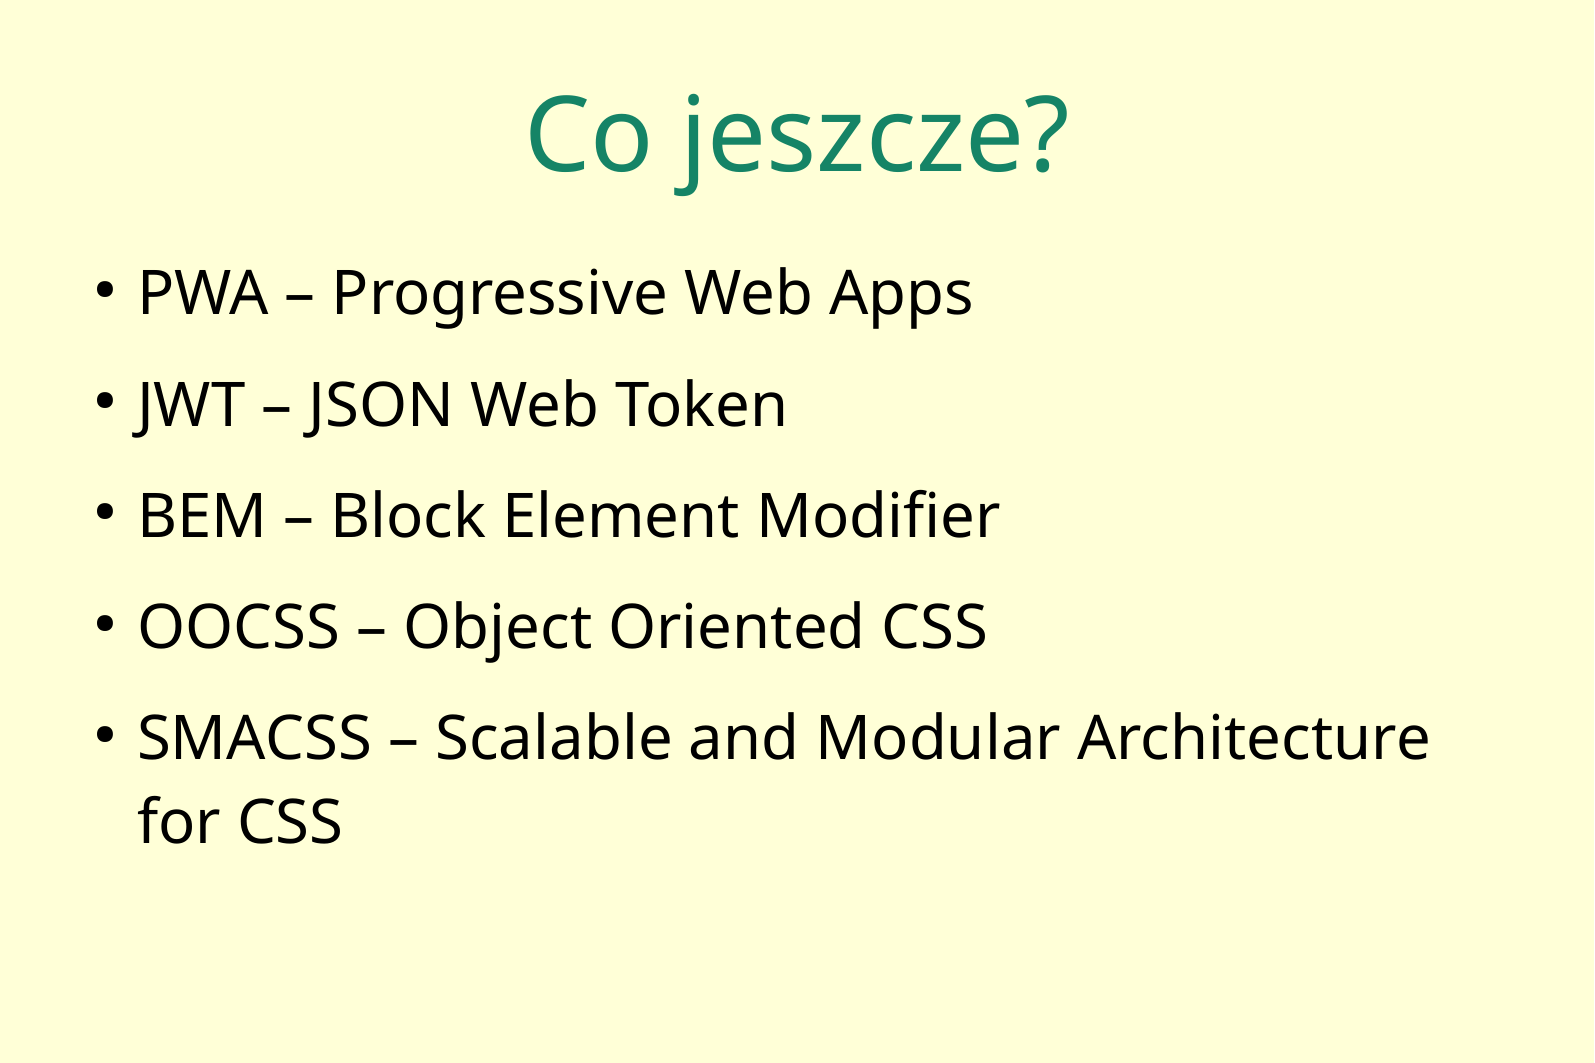

# Co jeszcze?
PWA – Progressive Web Apps
JWT – JSON Web Token
BEM – Block Element Modifier
OOCSS – Object Oriented CSS
SMACSS – Scalable and Modular Architecture for CSS